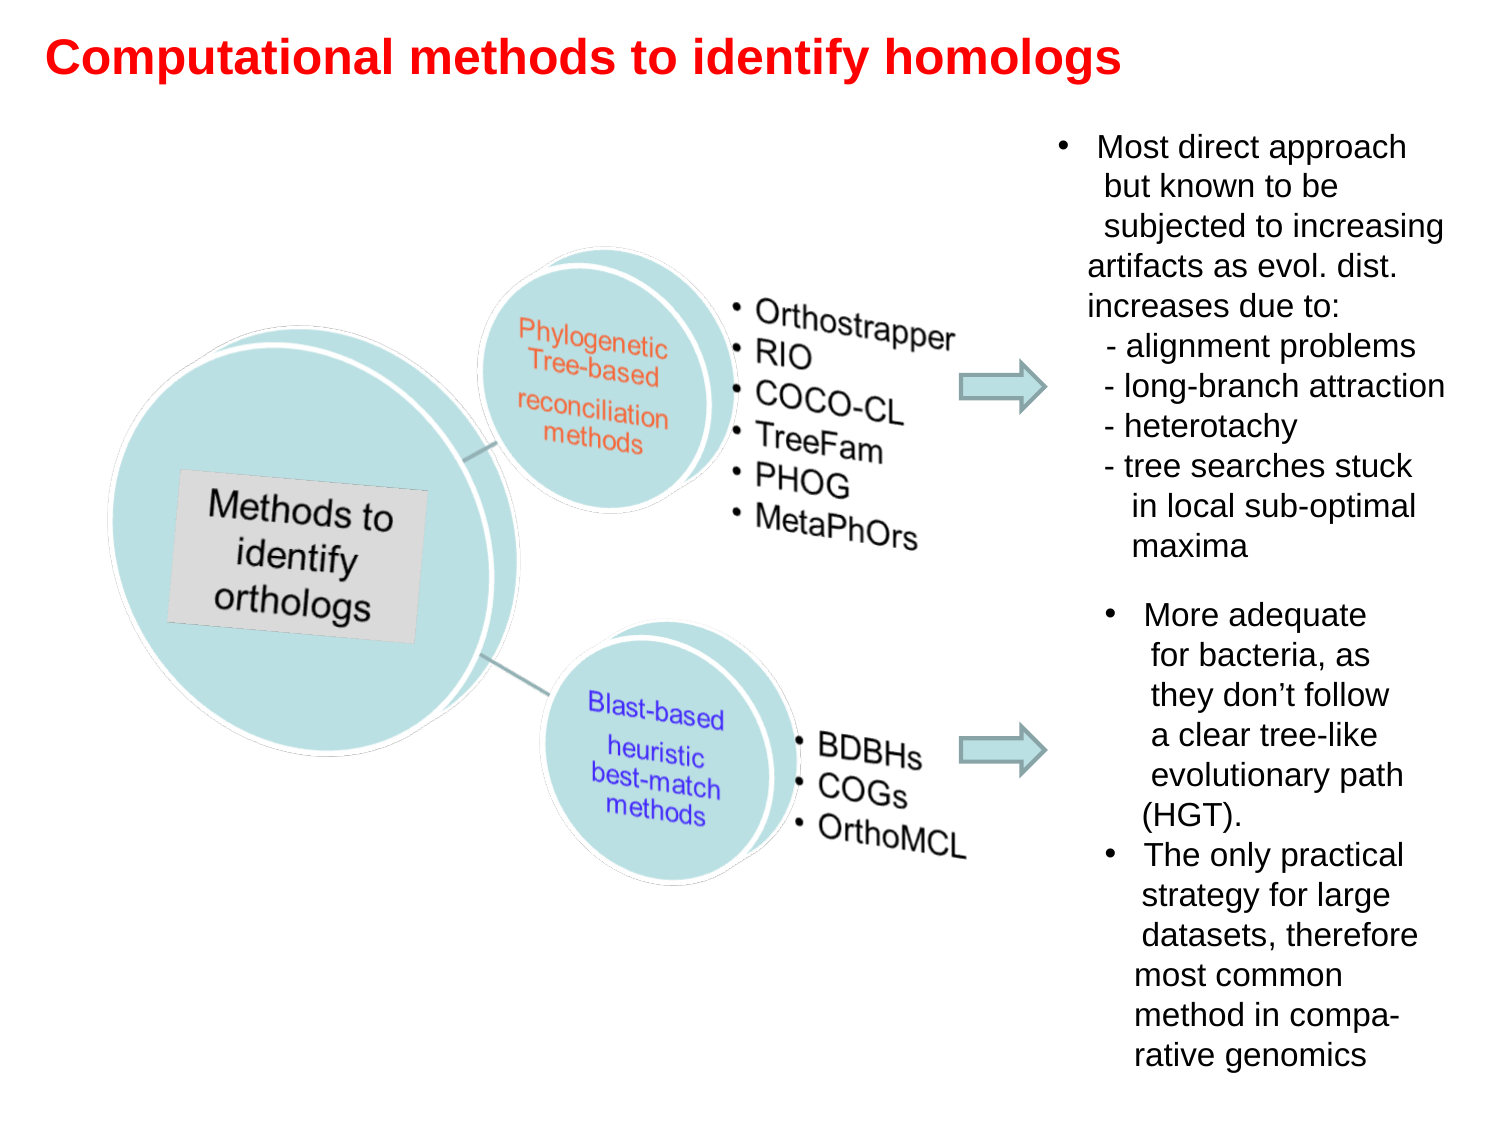

Computational methods to identify homologs
 Most direct approach
 but known to be
 subjected to increasing artifacts as evol. dist. increases due to:
	 - alignment problems
 - long-branch attraction
 - heterotachy
 - tree searches stuck
 in local sub-optimal
 maxima
 More adequate
 for bacteria, as
 they don’t follow
 a clear tree-like
 evolutionary path
 (HGT).
 The only practical
 strategy for large
 datasets, therefore most common method in compa-rative genomics